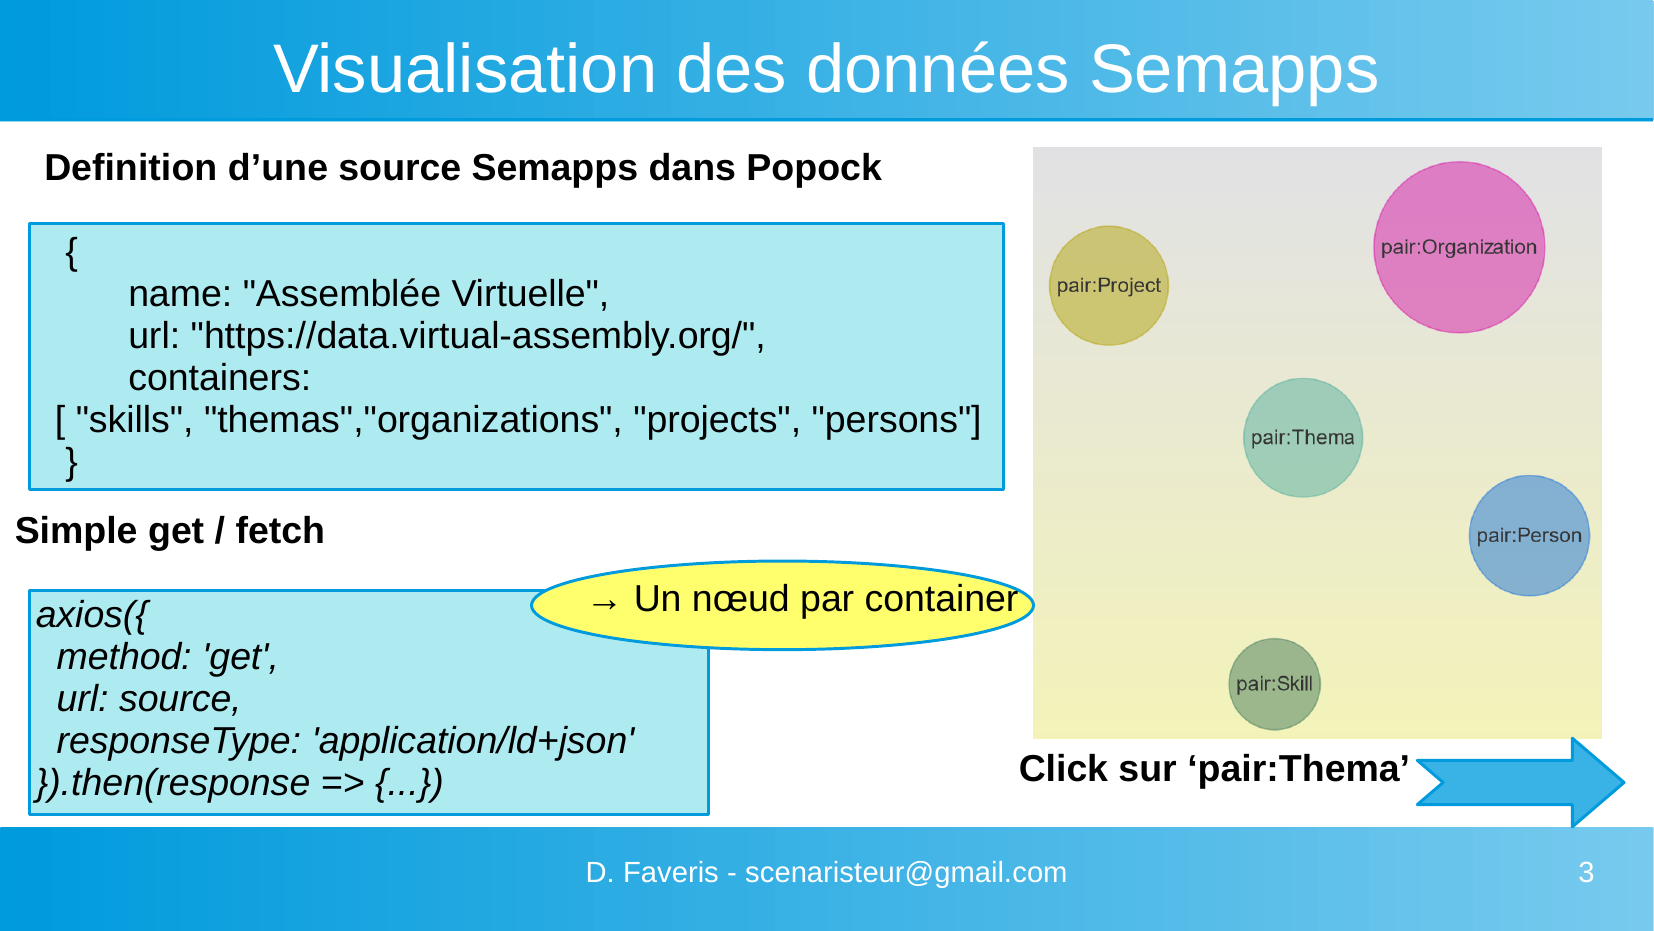

# Visualisation des données Semapps
Definition d’une source Semapps dans Popock
 {
 name: "Assemblée Virtuelle",
 url: "https://data.virtual-assembly.org/",
 containers:
 [ "skills", "themas","organizations", "projects", "persons"]
 }
Simple get / fetch
 axios({
 method: 'get',
 url: source,
 responseType: 'application/ld+json'
 }).then(response => {...})
 → Un nœud par container
Click sur ‘pair:Thema’
D. Faveris - scenaristeur@gmail.com
3